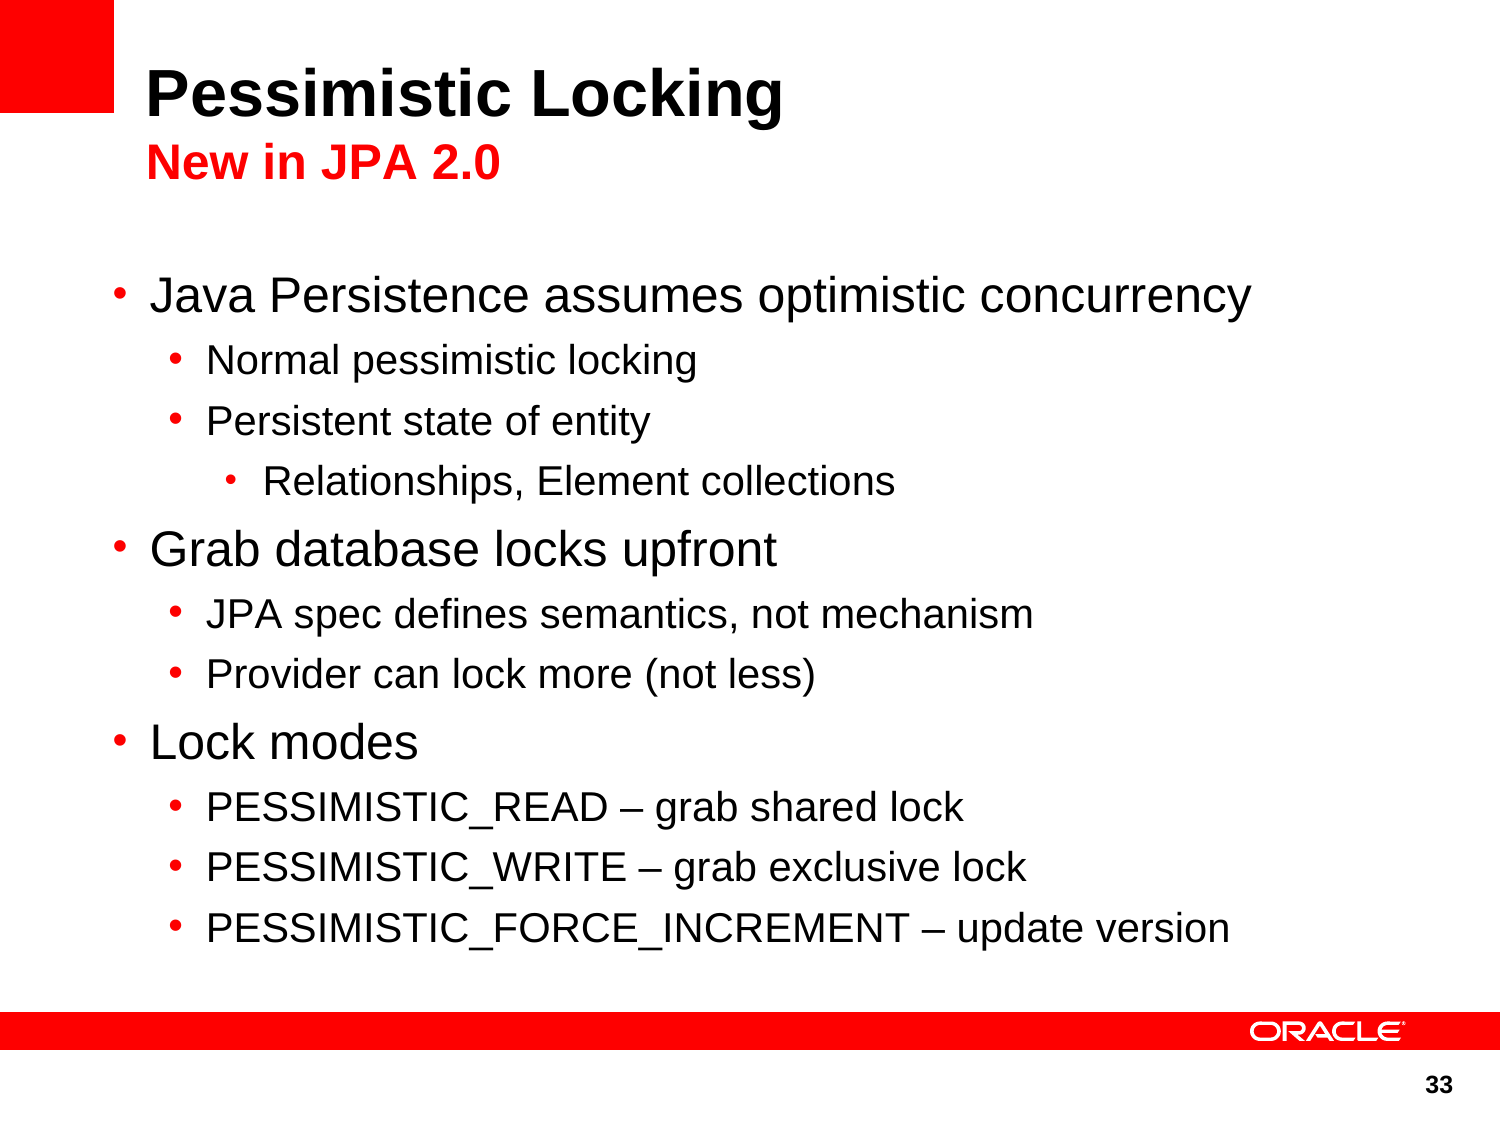

# Pessimistic Locking New in JPA 2.0
Java Persistence assumes optimistic concurrency
Normal pessimistic locking
Persistent state of entity
Relationships, Element collections
Grab database locks upfront
JPA spec defines semantics, not mechanism
Provider can lock more (not less)
Lock modes
PESSIMISTIC_READ – grab shared lock
PESSIMISTIC_WRITE – grab exclusive lock
PESSIMISTIC_FORCE_INCREMENT – update version